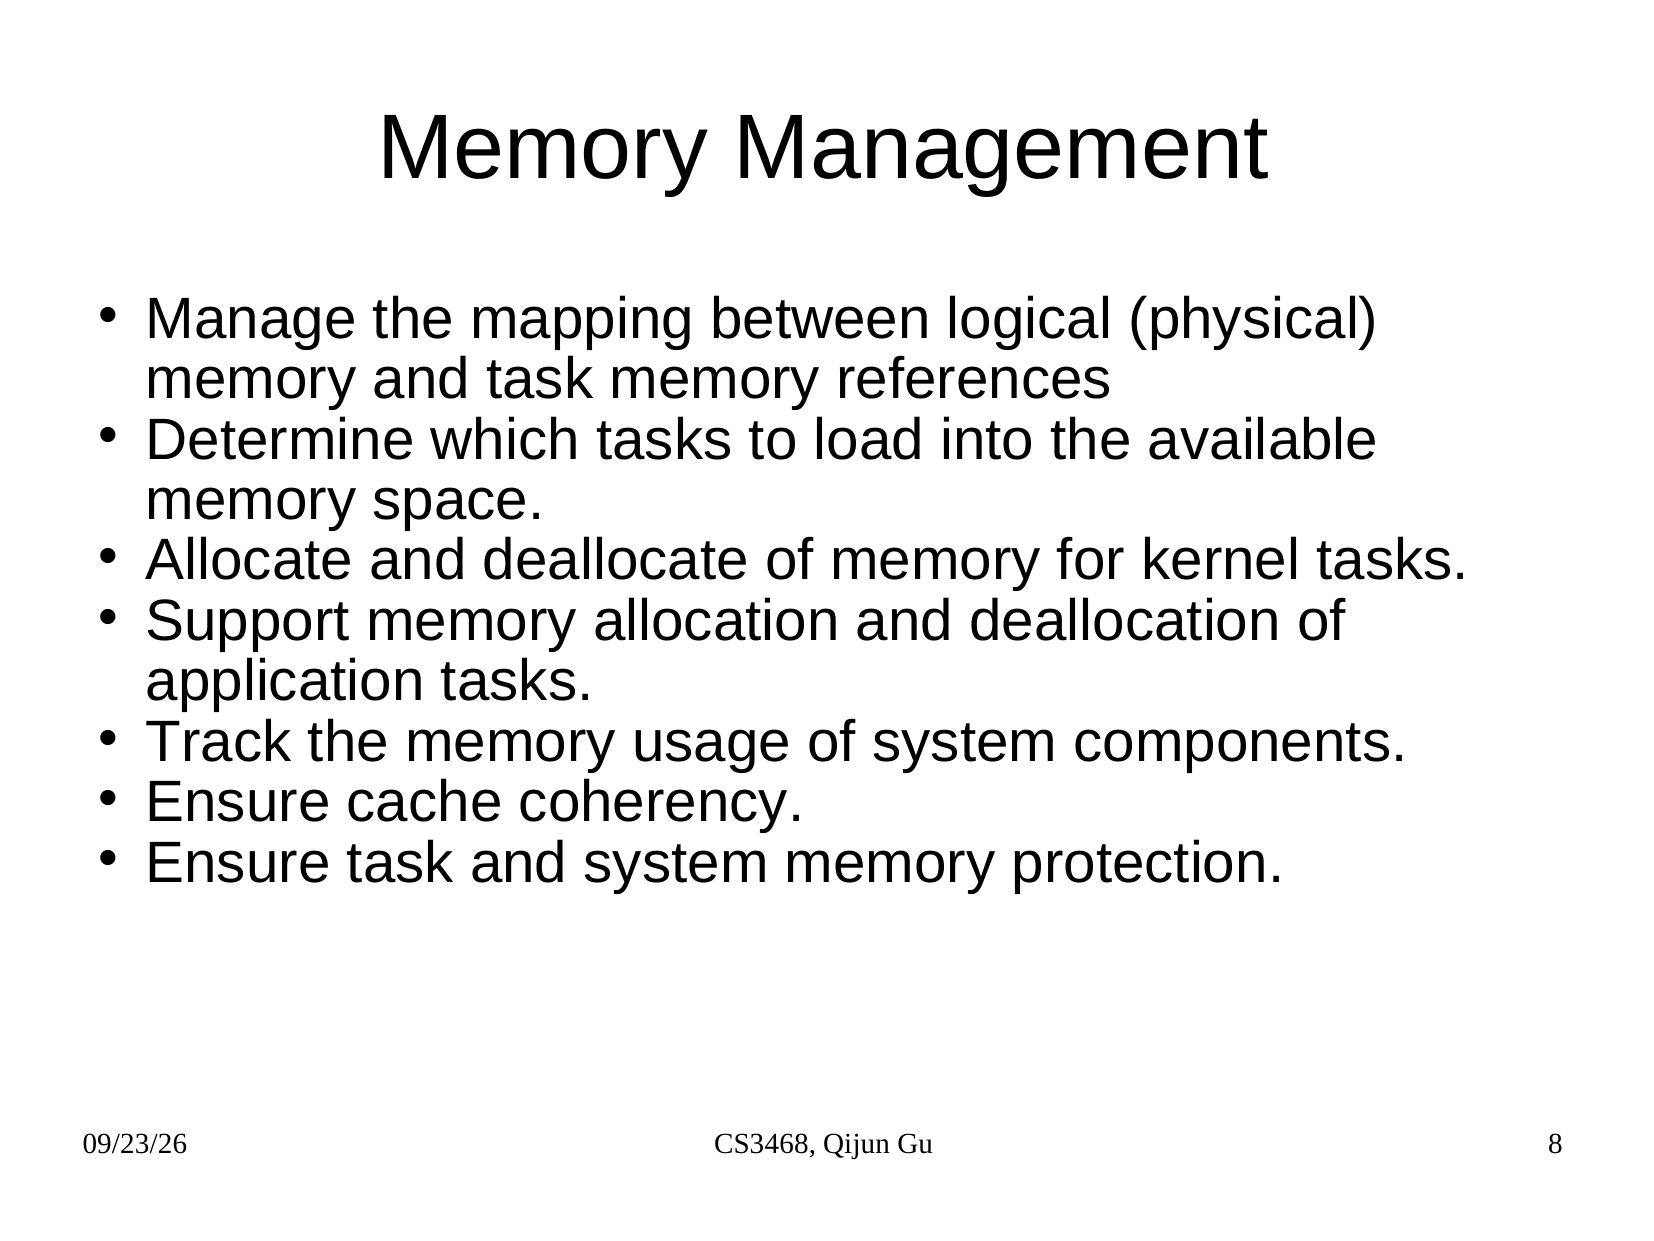

# Memory Management
Manage the mapping between logical (physical) memory and task memory references
Determine which tasks to load into the available memory space.
Allocate and deallocate of memory for kernel tasks.
Support memory allocation and deallocation of application tasks.
Track the memory usage of system components.
Ensure cache coherency.
Ensure task and system memory protection.
CS3468, Qijun Gu
8